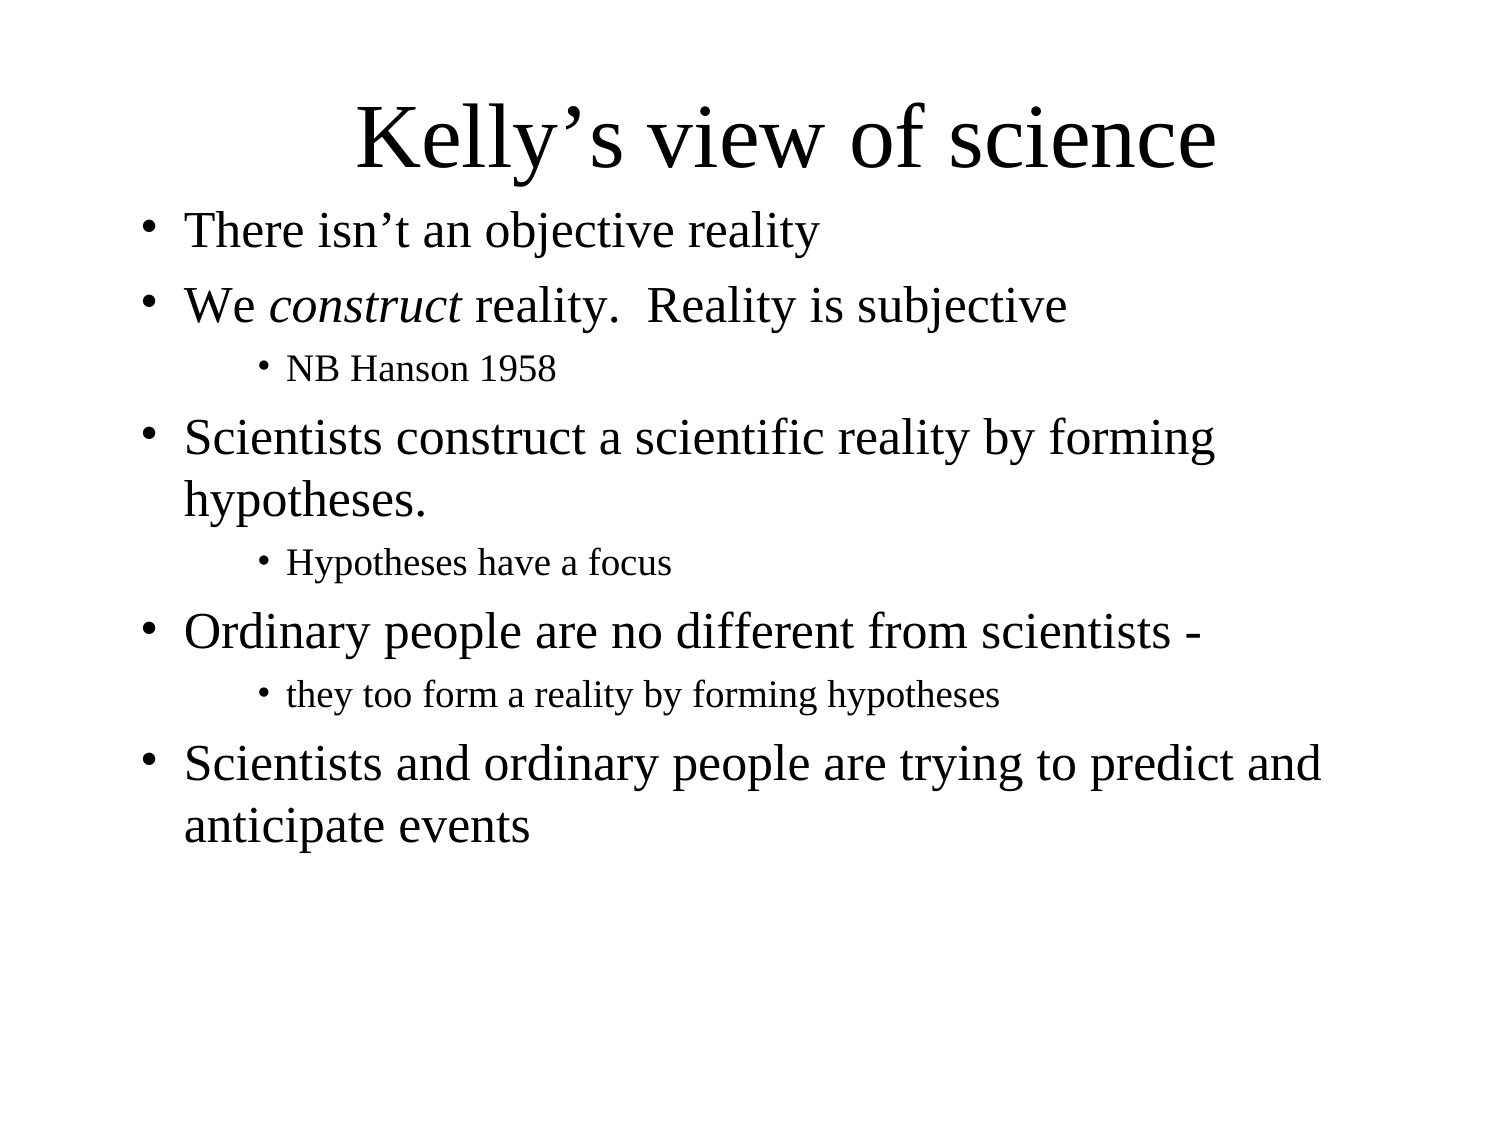

# Kelly’s view of science
There isn’t an objective reality
We construct reality. Reality is subjective
NB Hanson 1958
Scientists construct a scientific reality by forming hypotheses.
Hypotheses have a focus
Ordinary people are no different from scientists -
they too form a reality by forming hypotheses
Scientists and ordinary people are trying to predict and anticipate events